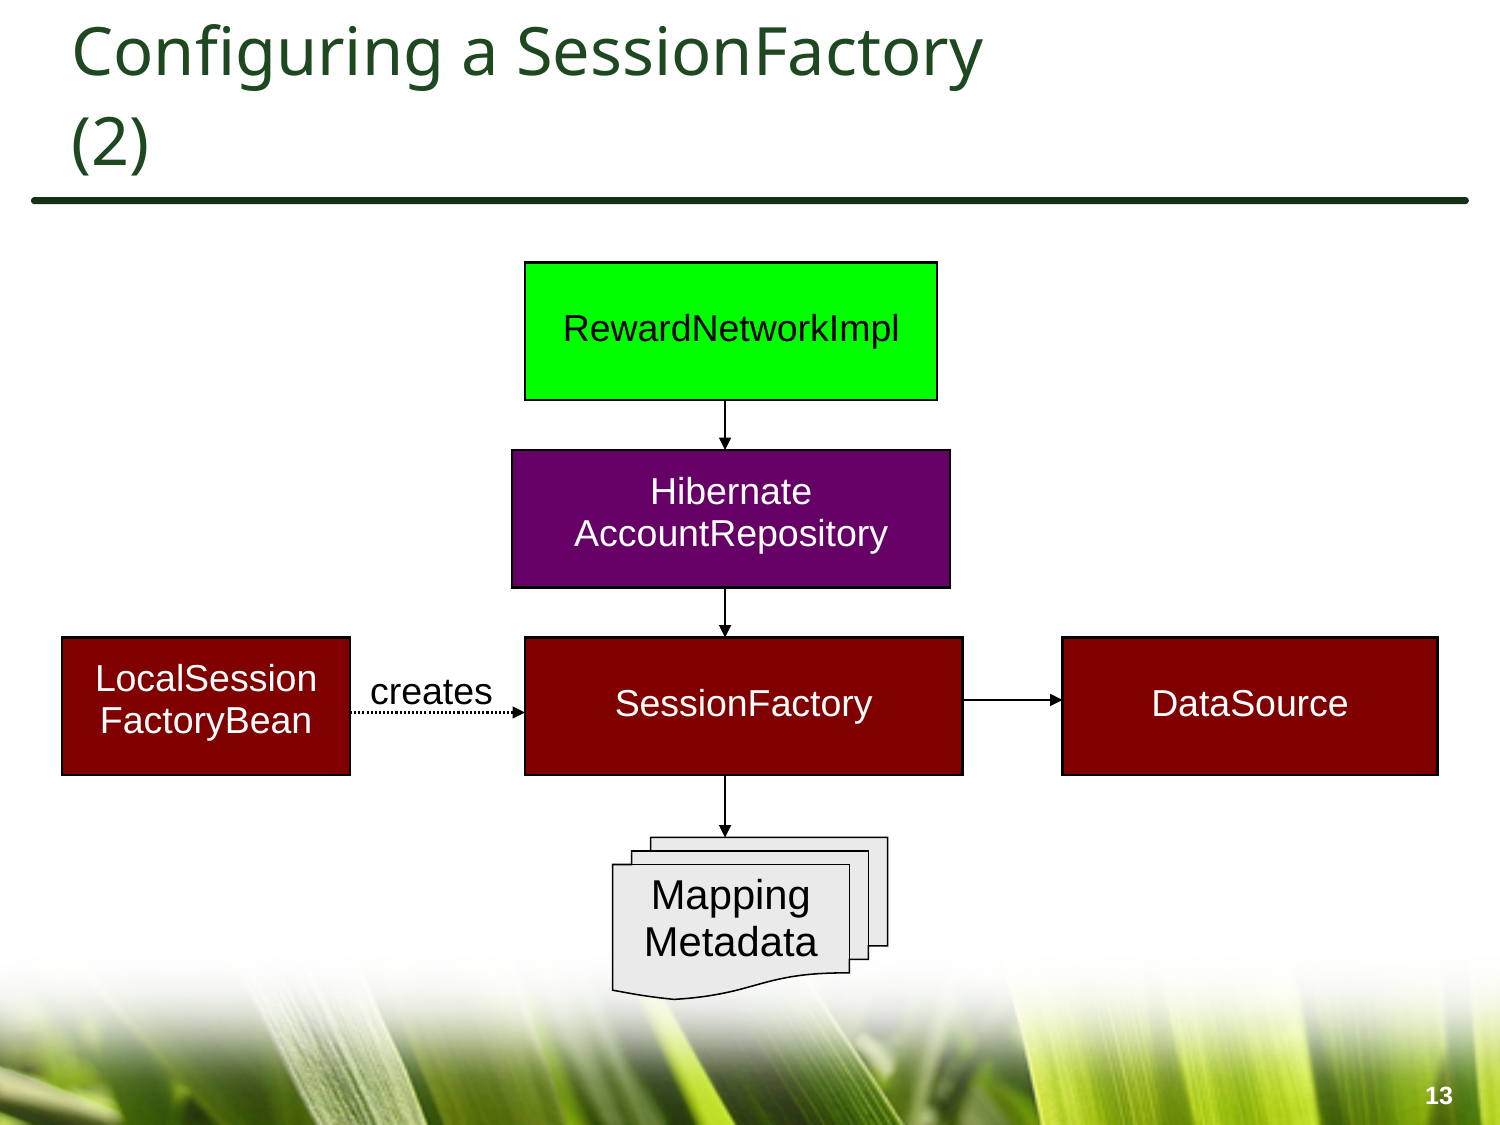

# Configuring a SessionFactory (2)
RewardNetworkImpl
Hibernate
AccountRepository
LocalSession
FactoryBean
creates
SessionFactory
DataSource
Mapping
Metadata